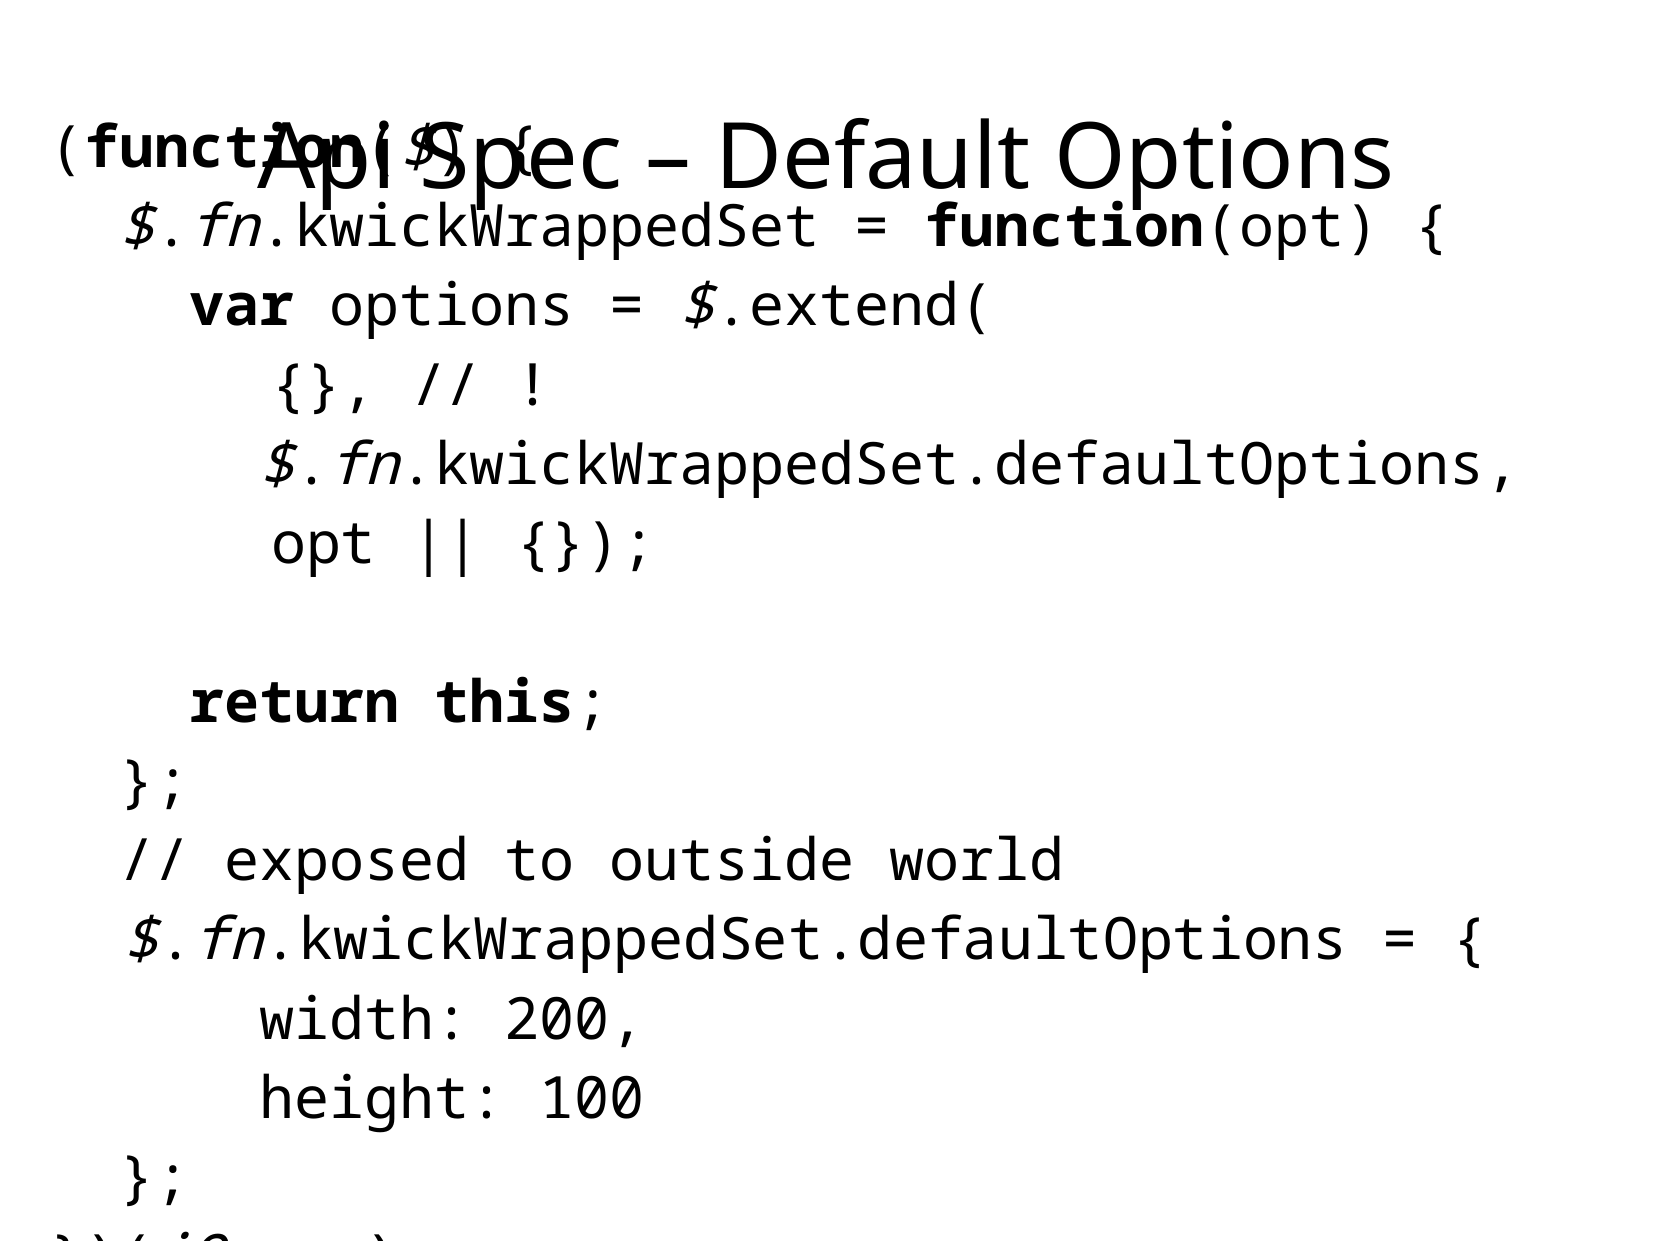

# Api Spec – Default Options
(function($) {
 $.fn.kwickWrappedSet = function(opt) {
 var options = $.extend(
			{}, // !
 $.fn.kwickWrappedSet.defaultOptions,
 		opt || {});
 return this;
 };
 // exposed to outside world
	$.fn.kwickWrappedSet.defaultOptions = {
 width: 200,
 height: 100
 };
})(jQuery)